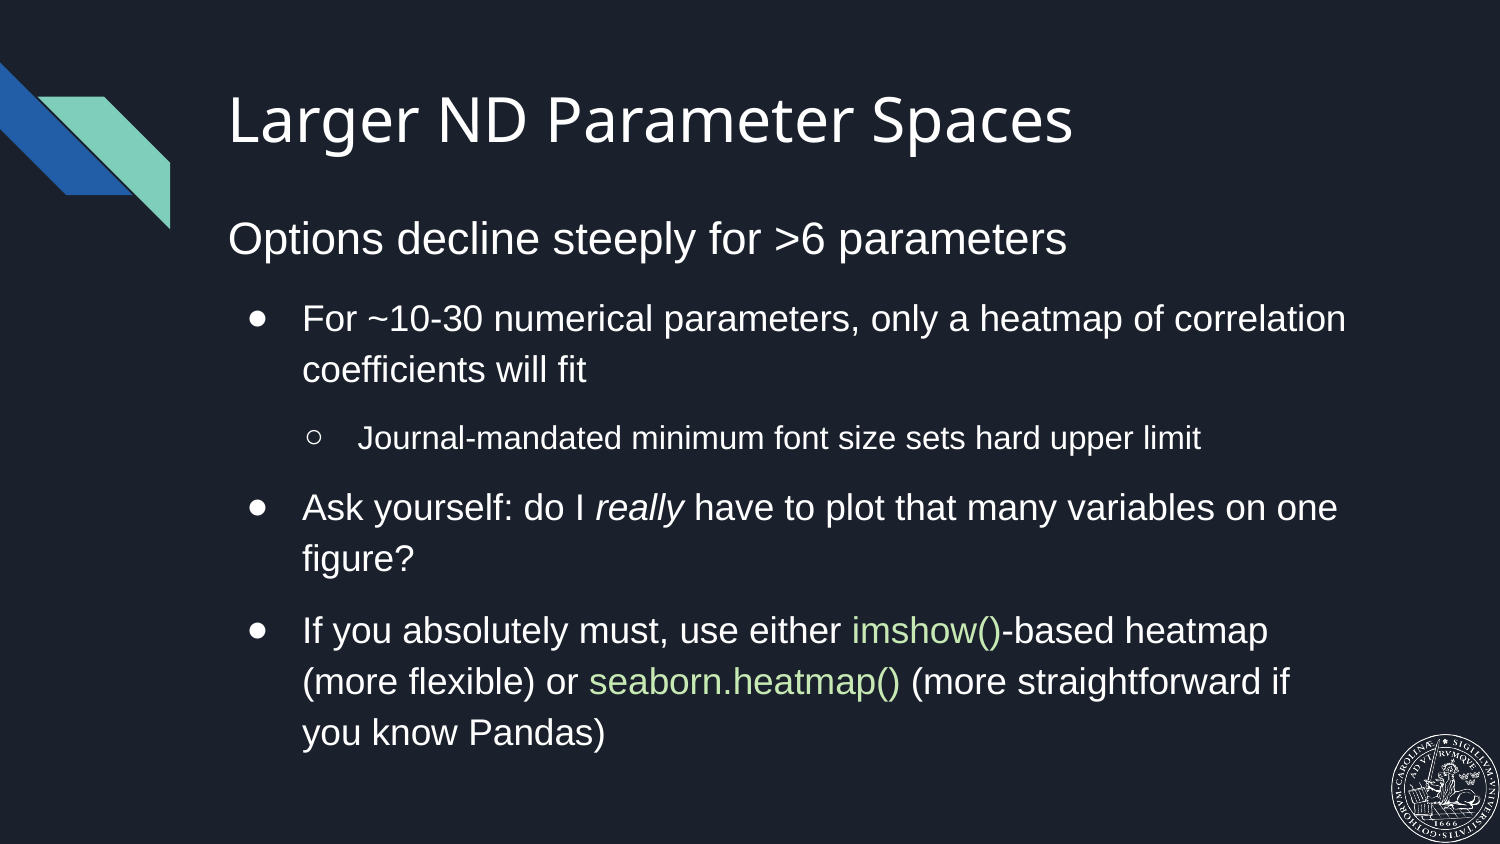

# Larger ND Parameter Spaces
Options decline steeply for >6 parameters
For ~10-30 numerical parameters, only a heatmap of correlation coefficients will fit
Journal-mandated minimum font size sets hard upper limit
Ask yourself: do I really have to plot that many variables on one figure?
If you absolutely must, use either imshow()-based heatmap (more flexible) or seaborn.heatmap() (more straightforward if you know Pandas)